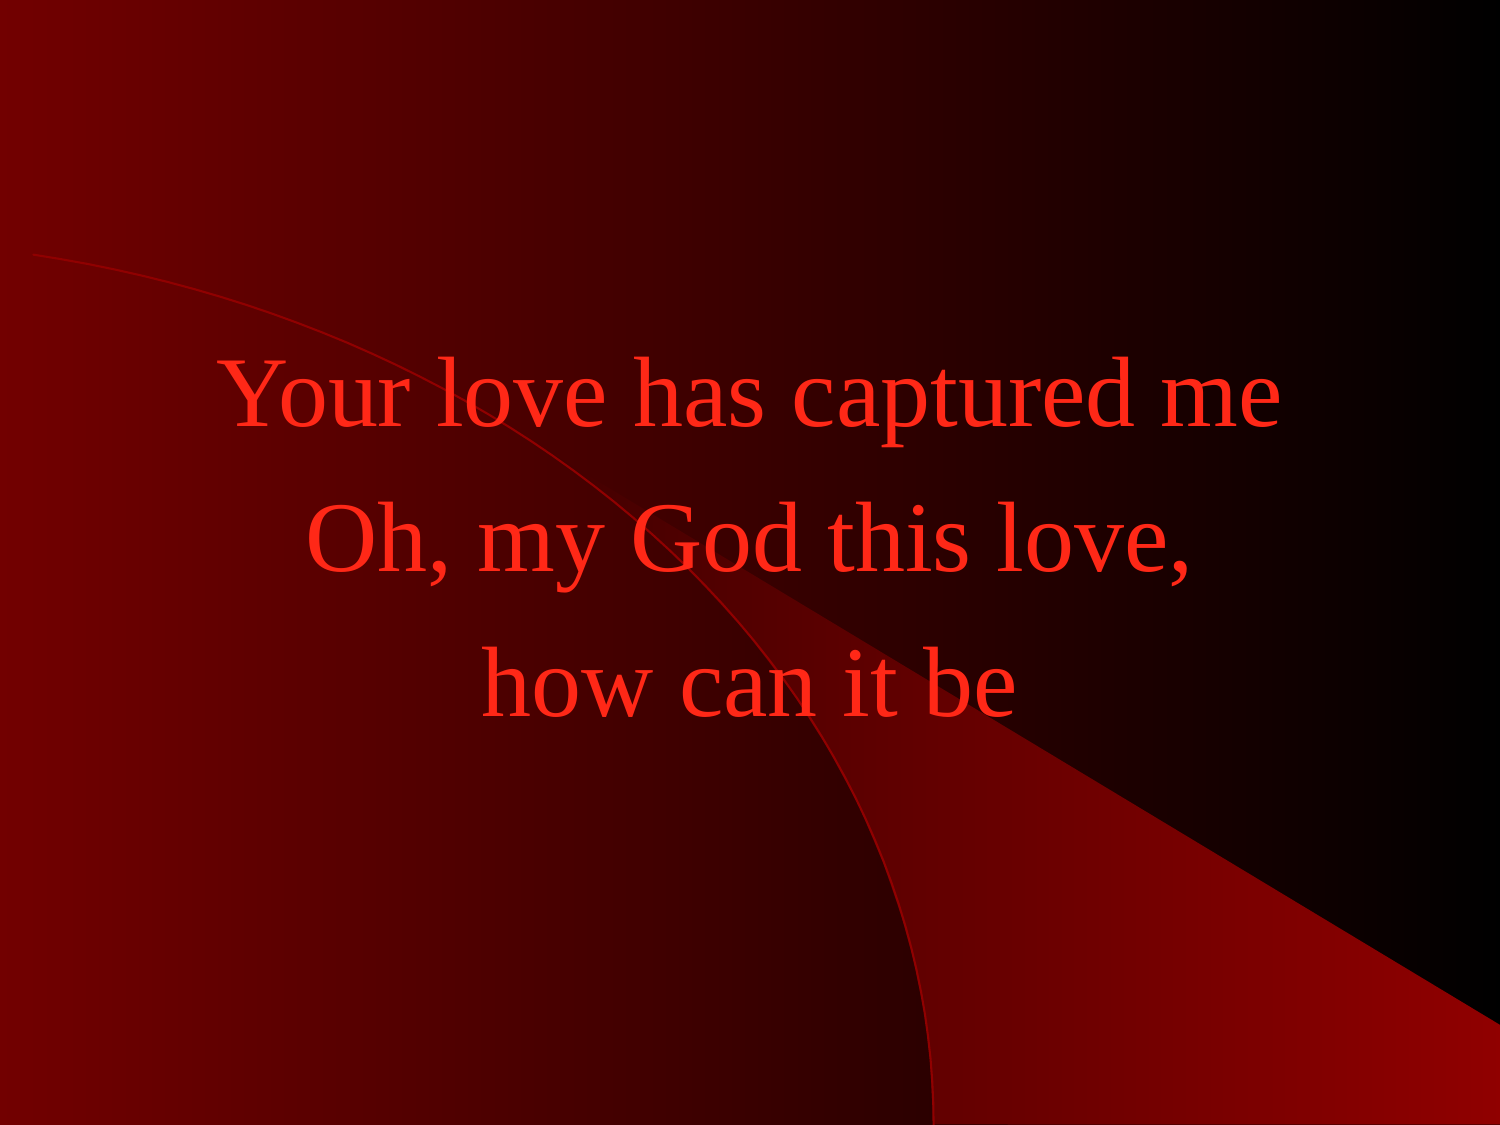

# Your love has captured me
Oh, my God this love,
how can it be